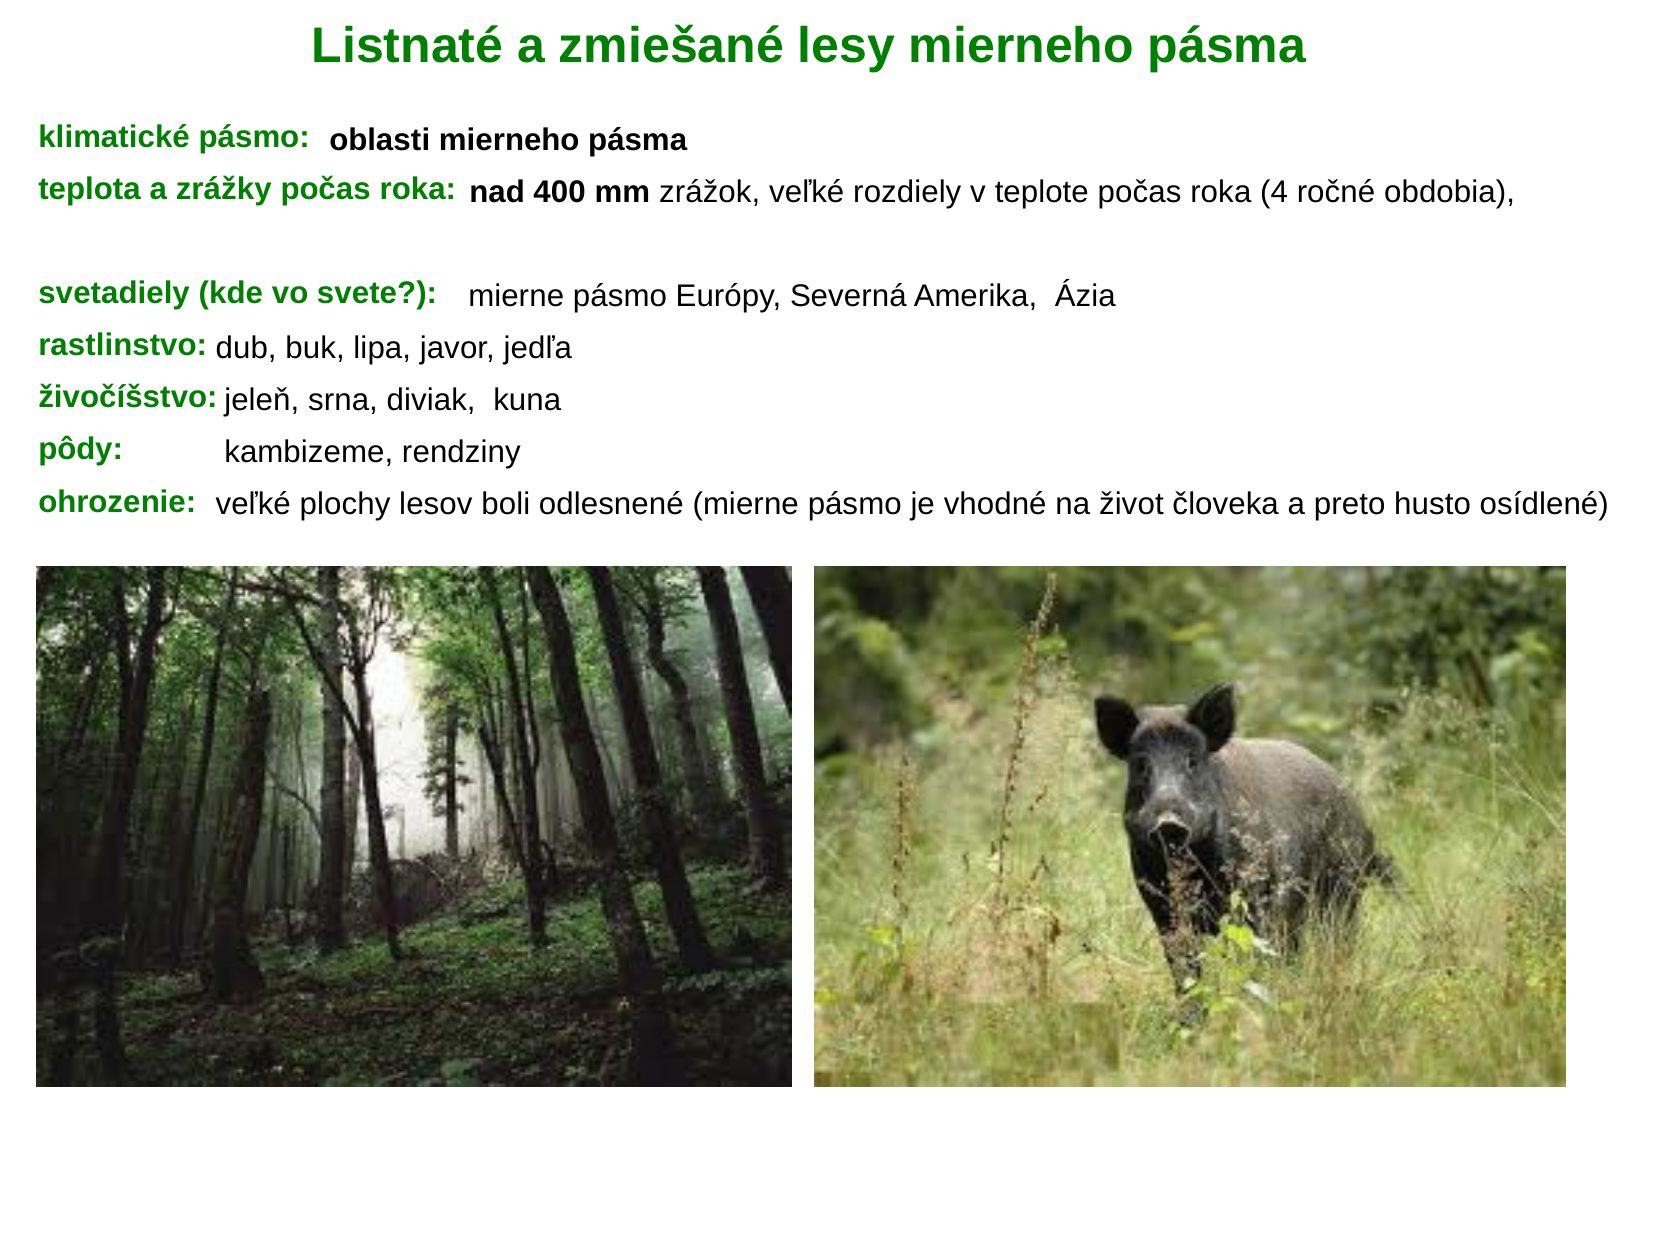

Listnaté a zmiešané lesy mierneho pásma
klimatické pásmo:
teplota a zrážky počas roka:
svetadiely (kde vo svete?):
rastlinstvo:
živočíšstvo:
pôdy:
ohrozenie:
 oblasti mierneho pásma
 nad 400 mm zrážok, veľké rozdiely v teplote počas roka (4 ročné obdobia),
 mierne pásmo Európy, Severná Amerika, Ázia
dub, buk, lipa, javor, jedľa
 jeleň, srna, diviak, kuna
 kambizeme, rendziny
veľké plochy lesov boli odlesnené (mierne pásmo je vhodné na život človeka a preto husto osídlené)